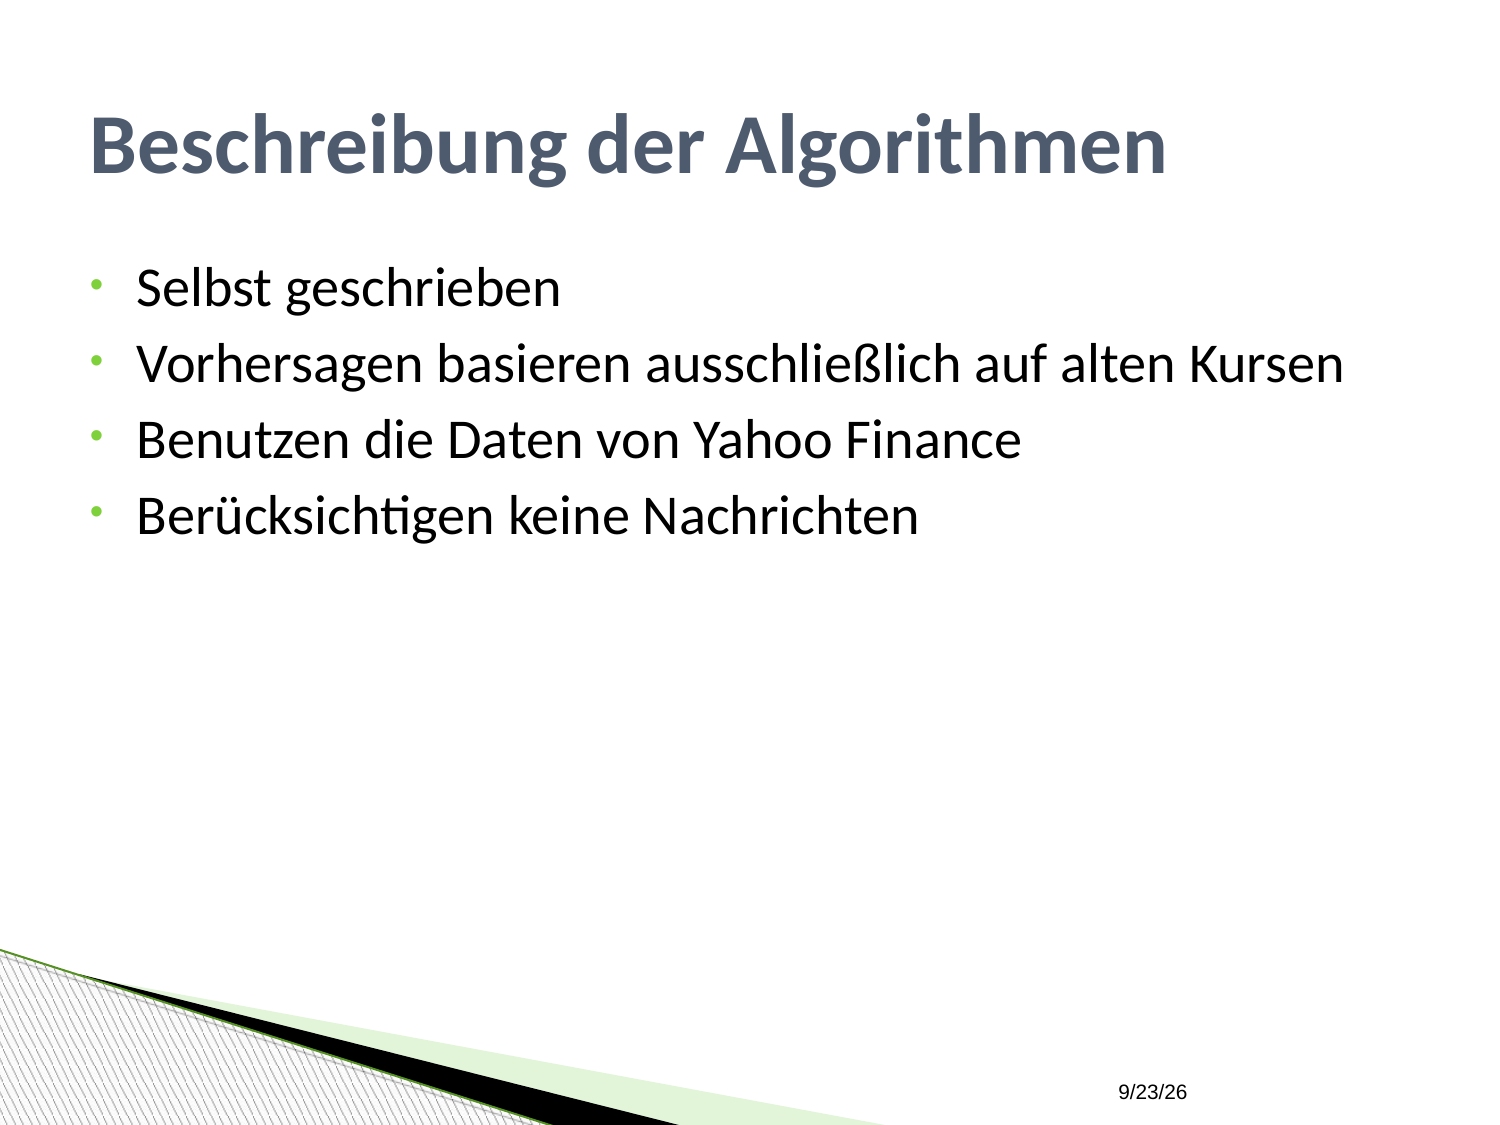

Beschreibung der Algorithmen
# Selbst geschrieben
Vorhersagen basieren ausschließlich auf alten Kursen
Benutzen die Daten von Yahoo Finance
Berücksichtigen keine Nachrichten